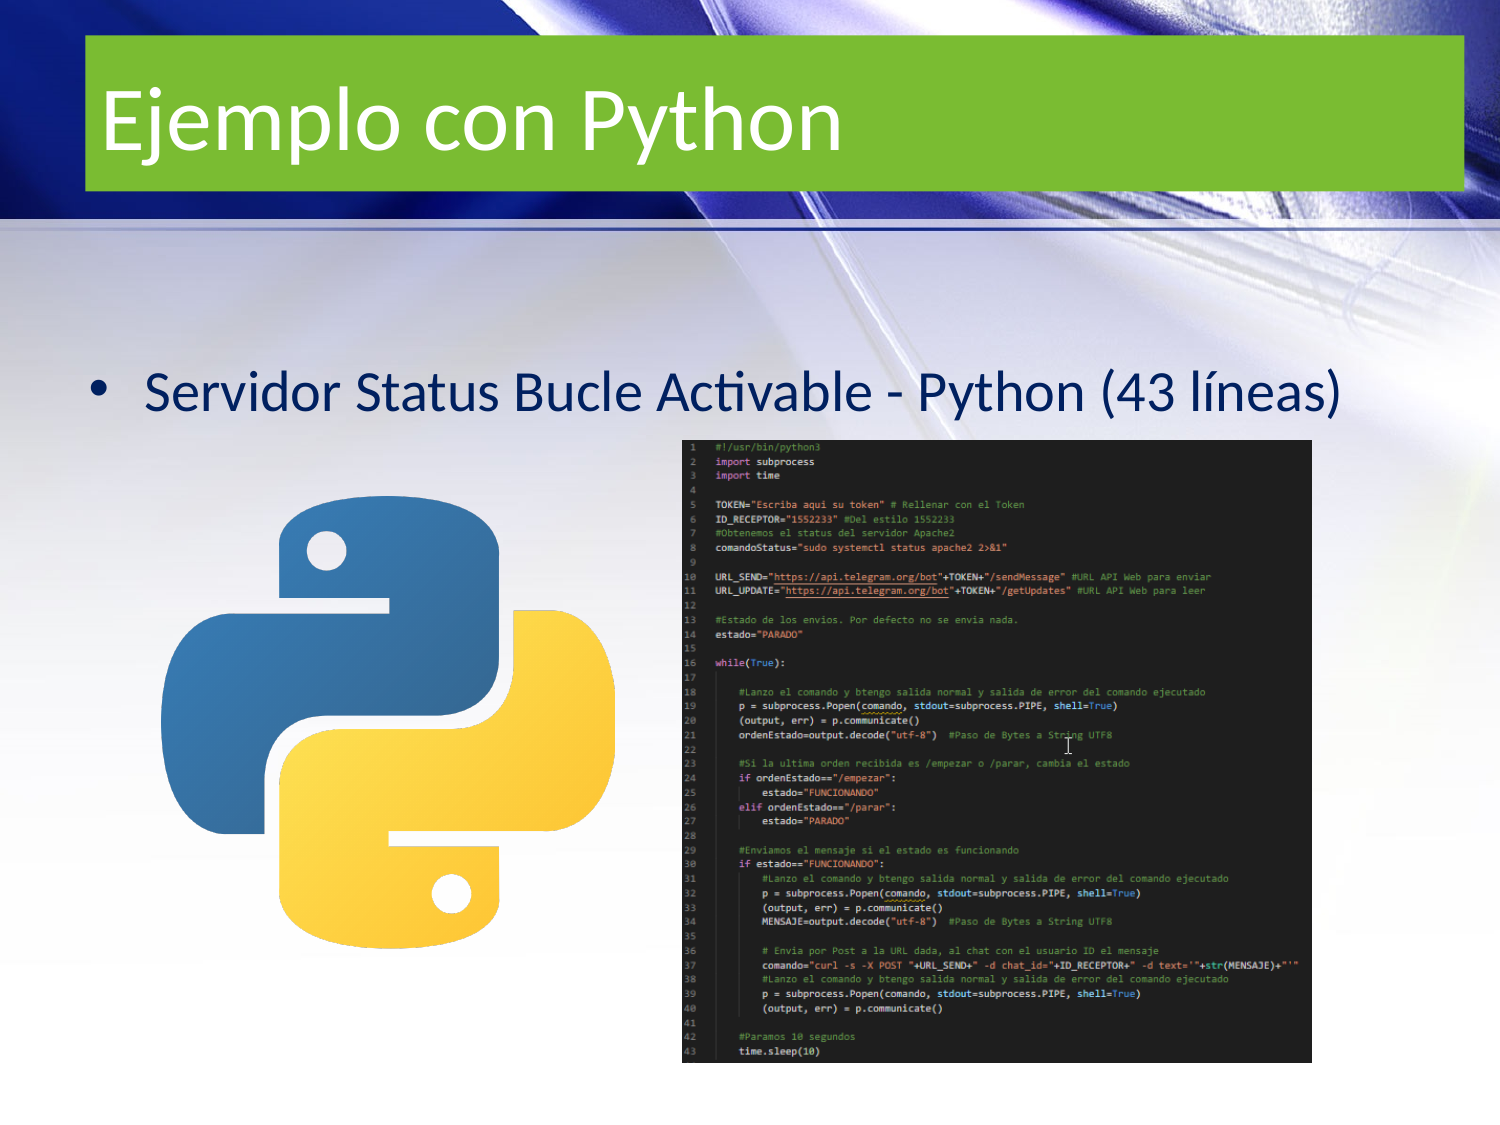

Ejemplo con Python
Servidor Status Bucle Activable - Python (43 líneas)